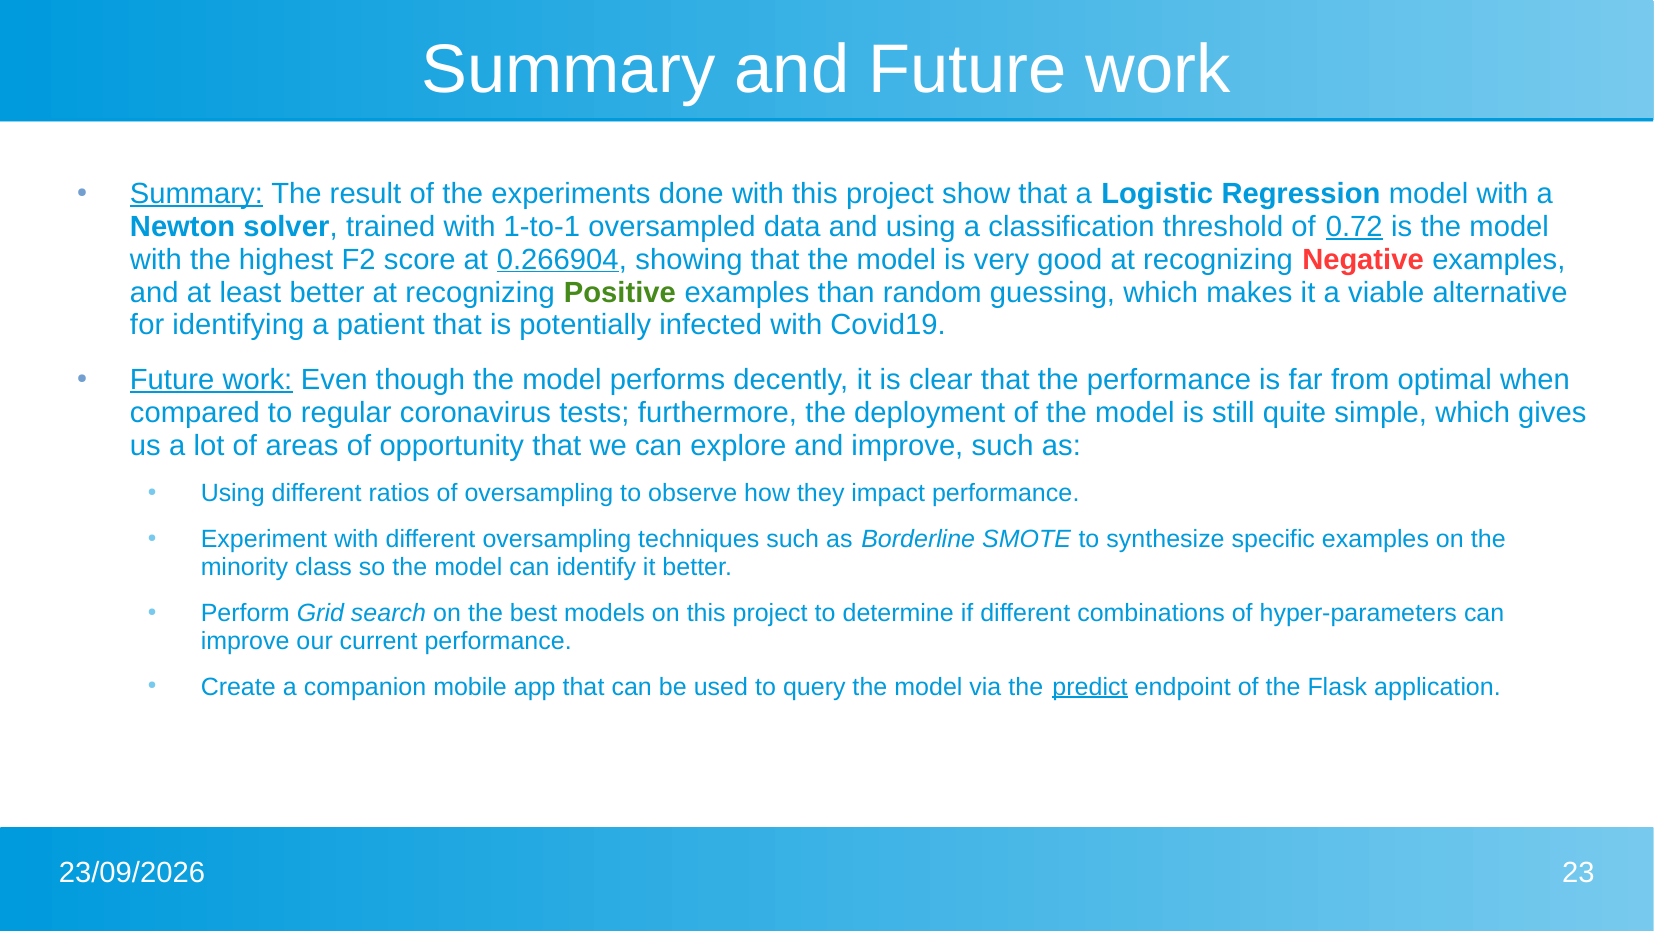

# Summary and Future work
Summary: The result of the experiments done with this project show that a Logistic Regression model with a Newton solver, trained with 1-to-1 oversampled data and using a classification threshold of 0.72 is the model with the highest F2 score at 0.266904, showing that the model is very good at recognizing Negative examples, and at least better at recognizing Positive examples than random guessing, which makes it a viable alternative for identifying a patient that is potentially infected with Covid19.
Future work: Even though the model performs decently, it is clear that the performance is far from optimal when compared to regular coronavirus tests; furthermore, the deployment of the model is still quite simple, which gives us a lot of areas of opportunity that we can explore and improve, such as:
Using different ratios of oversampling to observe how they impact performance.
Experiment with different oversampling techniques such as Borderline SMOTE to synthesize specific examples on the minority class so the model can identify it better.
Perform Grid search on the best models on this project to determine if different combinations of hyper-parameters can improve our current performance.
Create a companion mobile app that can be used to query the model via the predict endpoint of the Flask application.
23